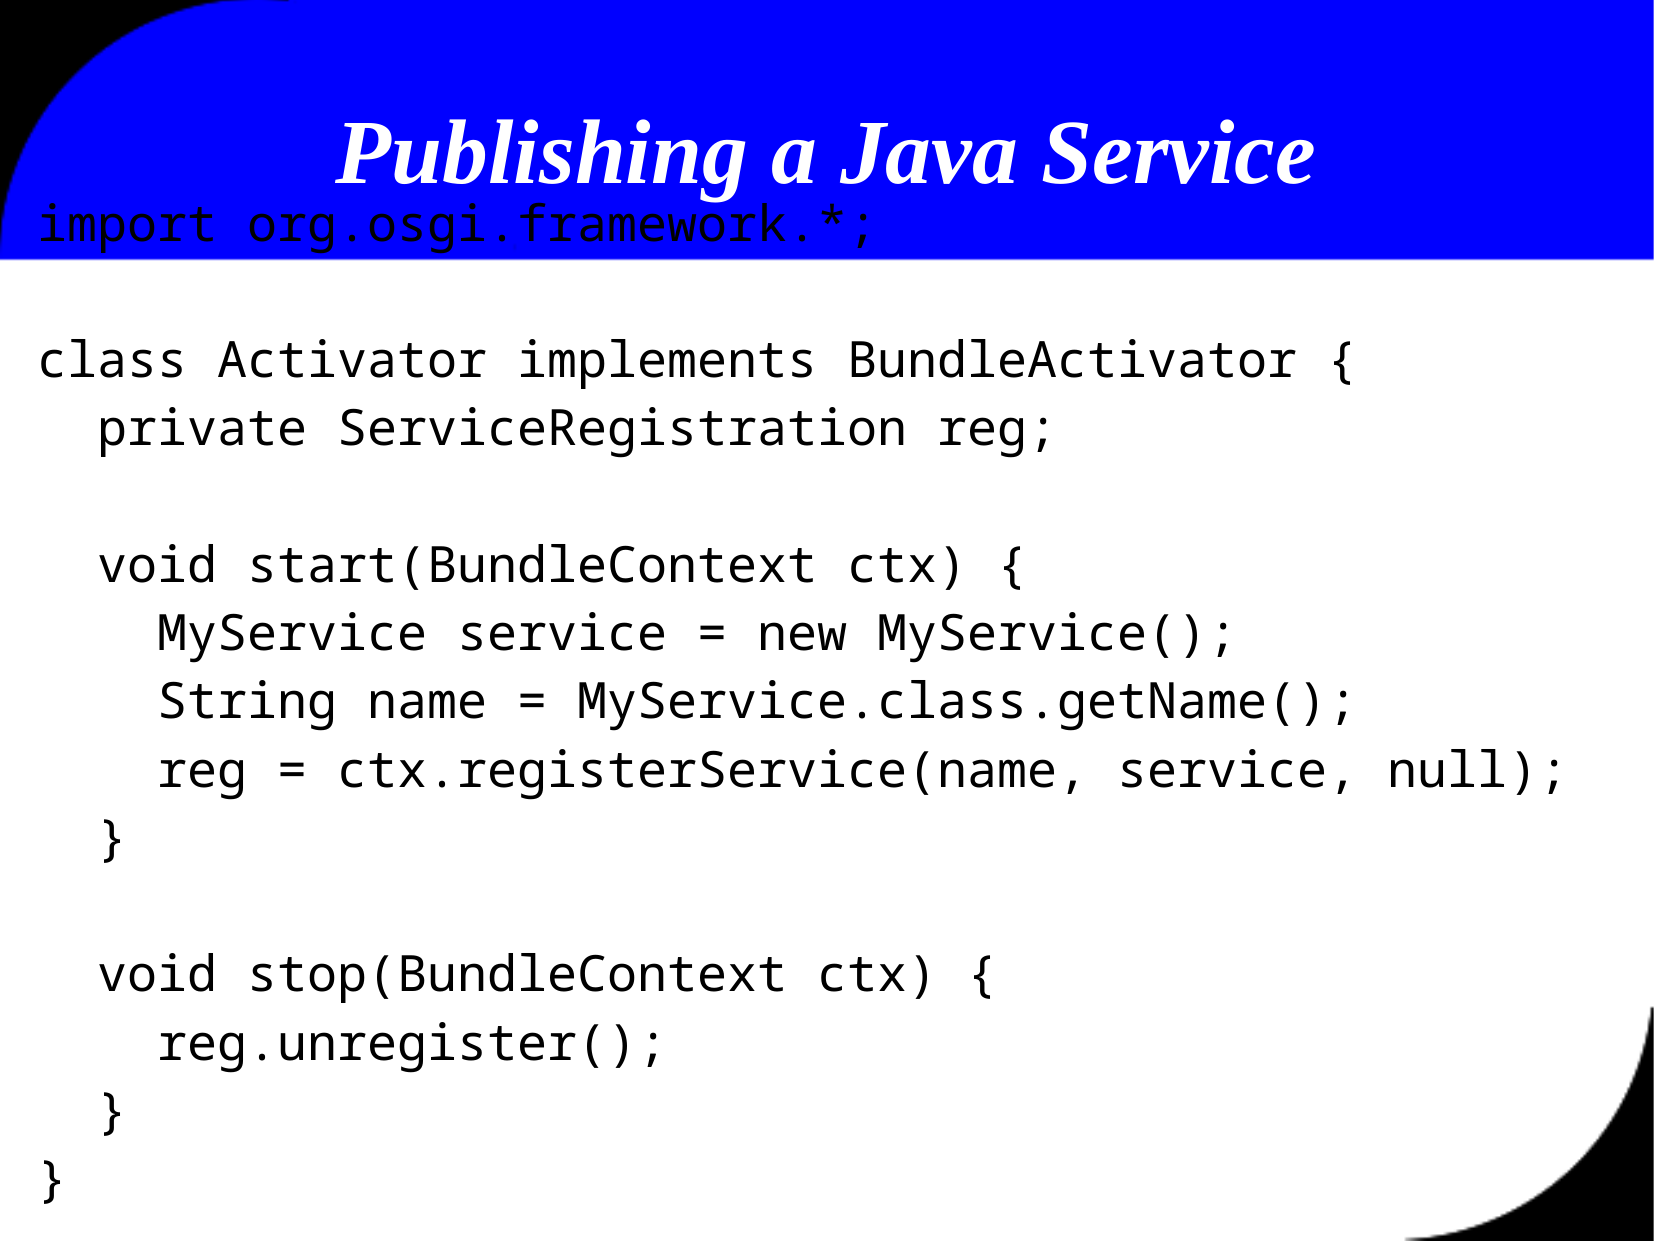

# Publishing a Java Service
import org.osgi.framework.*;
class Activator implements BundleActivator {
 private ServiceRegistration reg;
 void start(BundleContext ctx) {
 MyService service = new MyService();
 String name = MyService.class.getName();
 reg = ctx.registerService(name, service, null);
 }
 void stop(BundleContext ctx) {
 reg.unregister();
 }
}